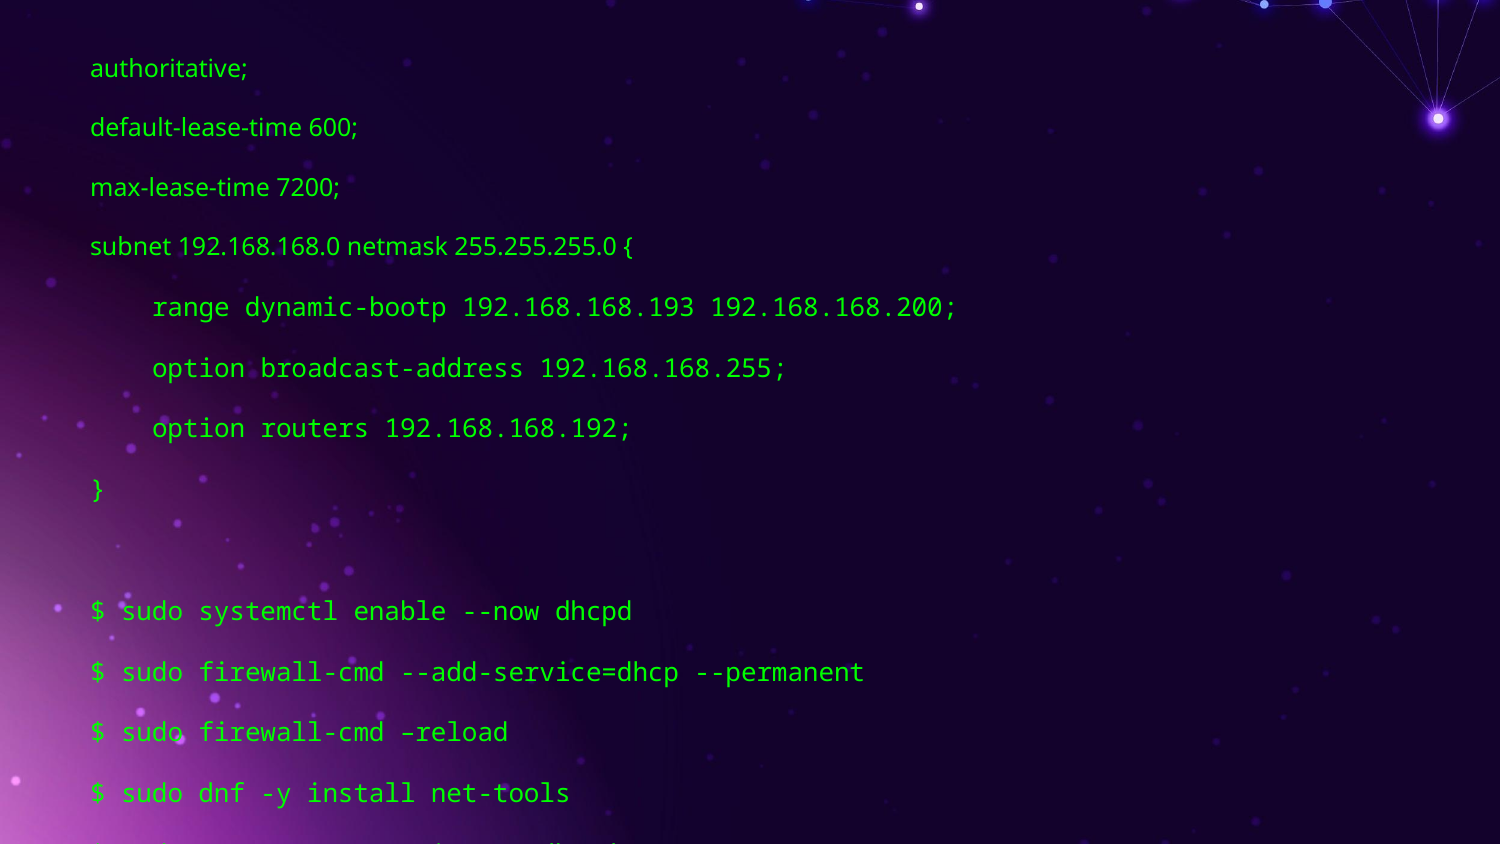

# authoritative;
default-lease-time 600;
max-lease-time 7200;
subnet 192.168.168.0 netmask 255.255.255.0 {
 range dynamic-bootp 192.168.168.193 192.168.168.200;
 option broadcast-address 192.168.168.255;
 option routers 192.168.168.192;
}
$ sudo systemctl enable --now dhcpd
$ sudo firewall-cmd --add-service=dhcp --permanent
$ sudo firewall-cmd –reload
$ sudo dnf -y install net-tools
$ sudo netstat -tuanp | grep dhcpd
udp 0 0 0.0.0.0:67
On the TestVM2
$ Ip l
2: enp0s3: <BROADCAST,MULTICAST,UP,LOWER_UP> mtu 1500 qdisc fq_codel state UP mode DEFAULT group default qlen 1000
 link/ether 08:00:27:91:be:21 brd ff:ff:ff:ff:ff:ff